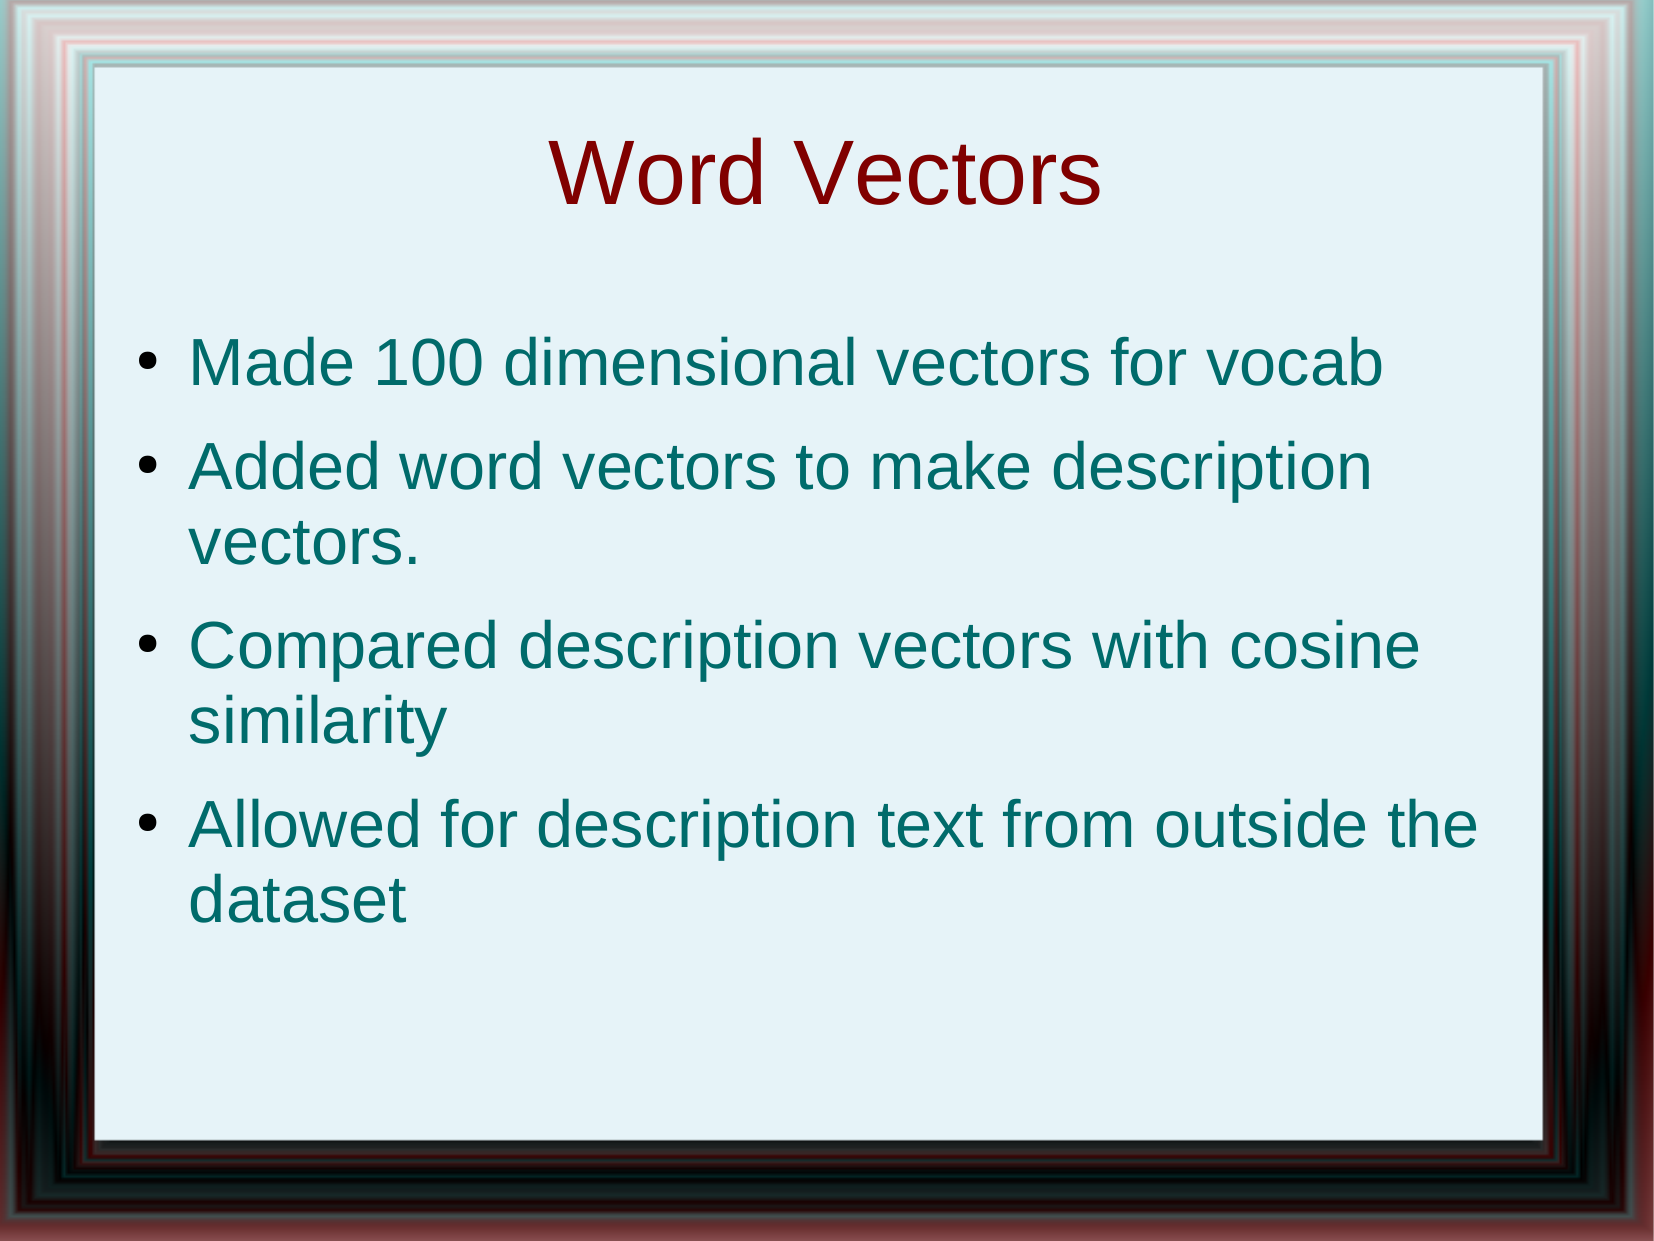

# Word Vectors
Made 100 dimensional vectors for vocab
Added word vectors to make description vectors.
Compared description vectors with cosine similarity
Allowed for description text from outside the dataset